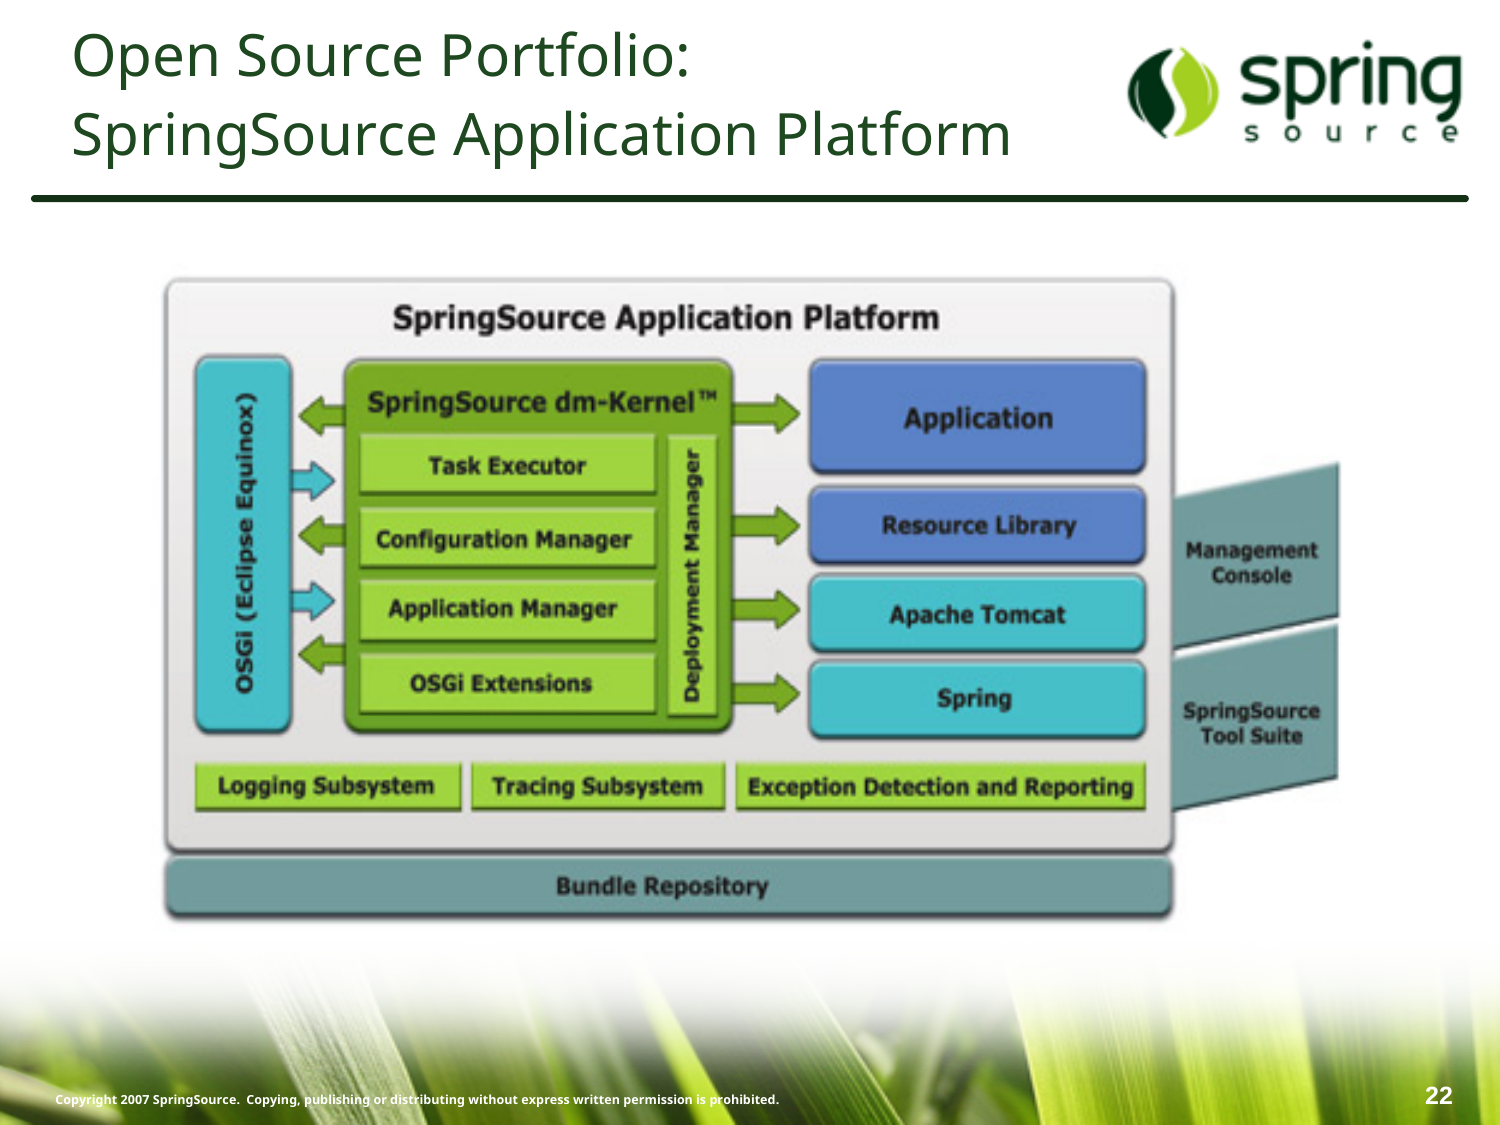

# Open Source Portfolio: SpringSource Application Platform